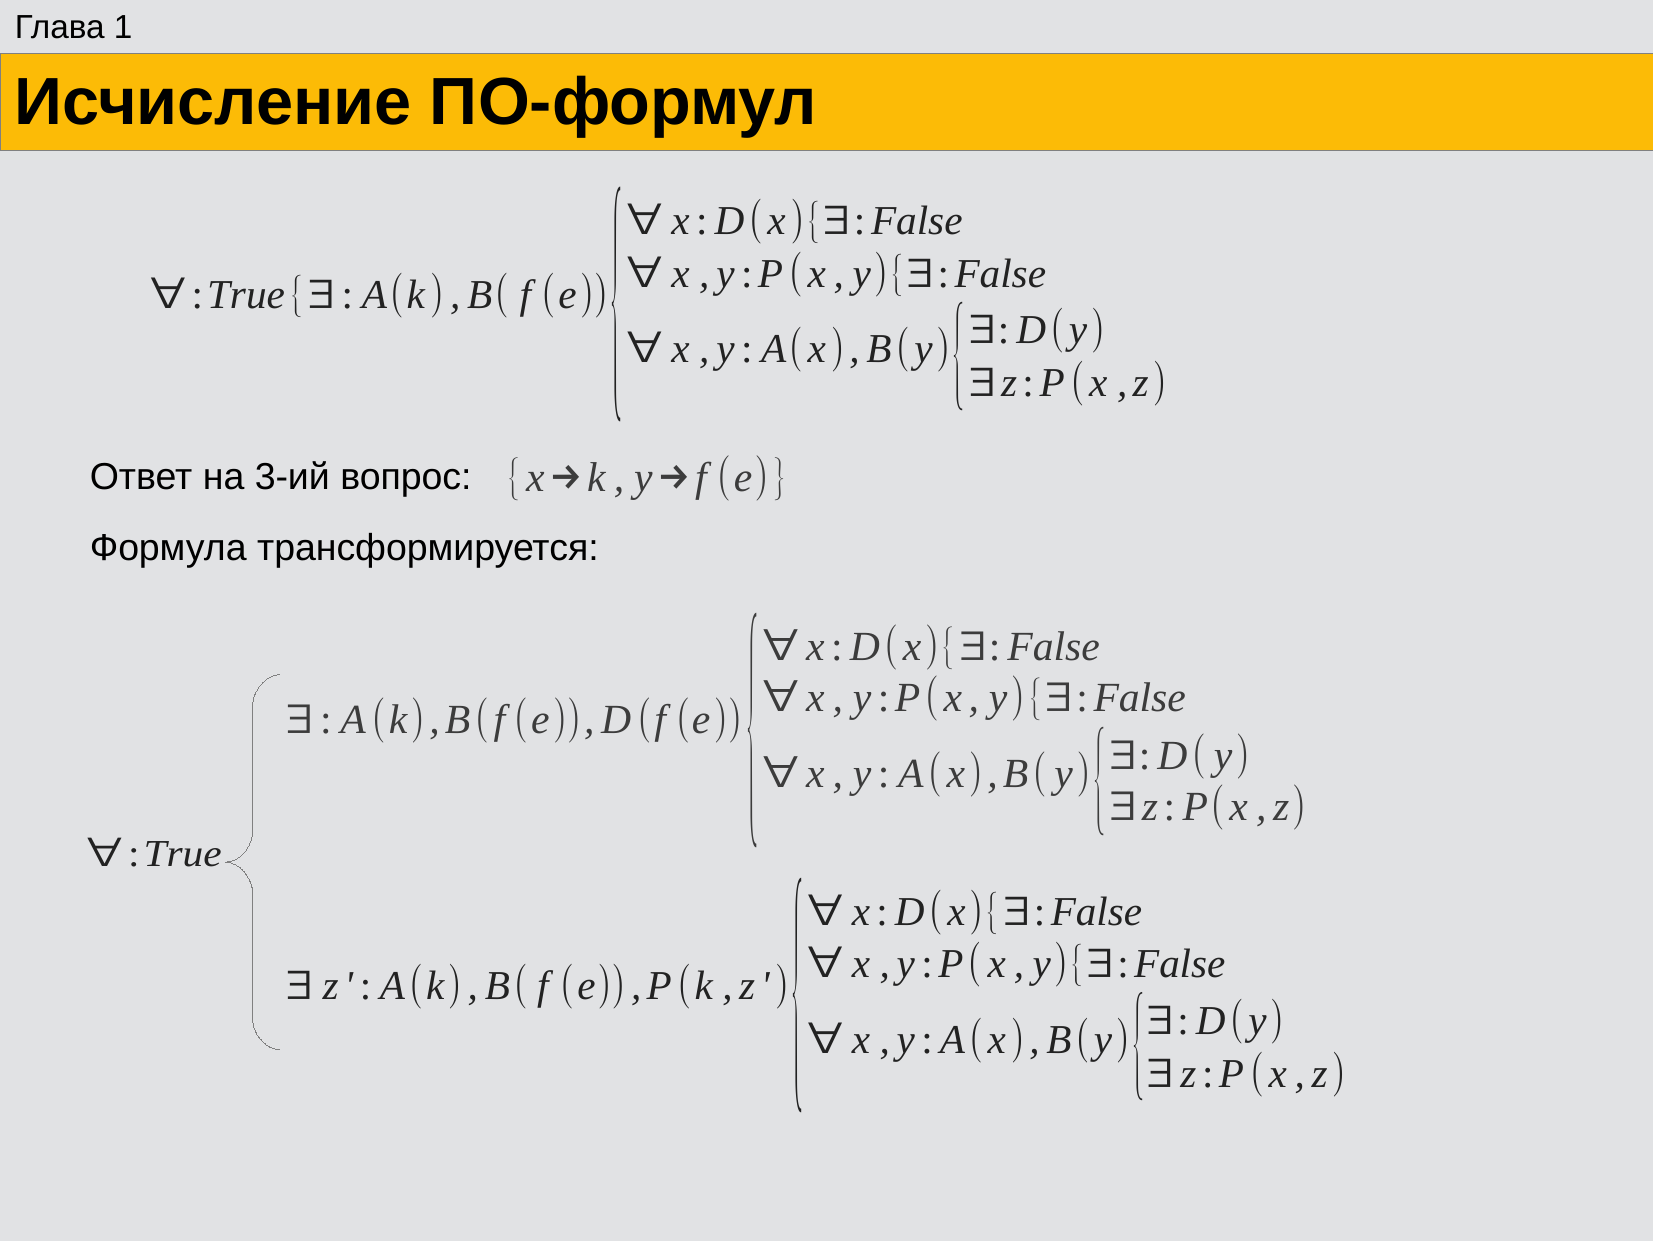

Глава 1
Исчисление ПО-формул
Ответ на 3-ий вопрос:
Формула трансформируется: